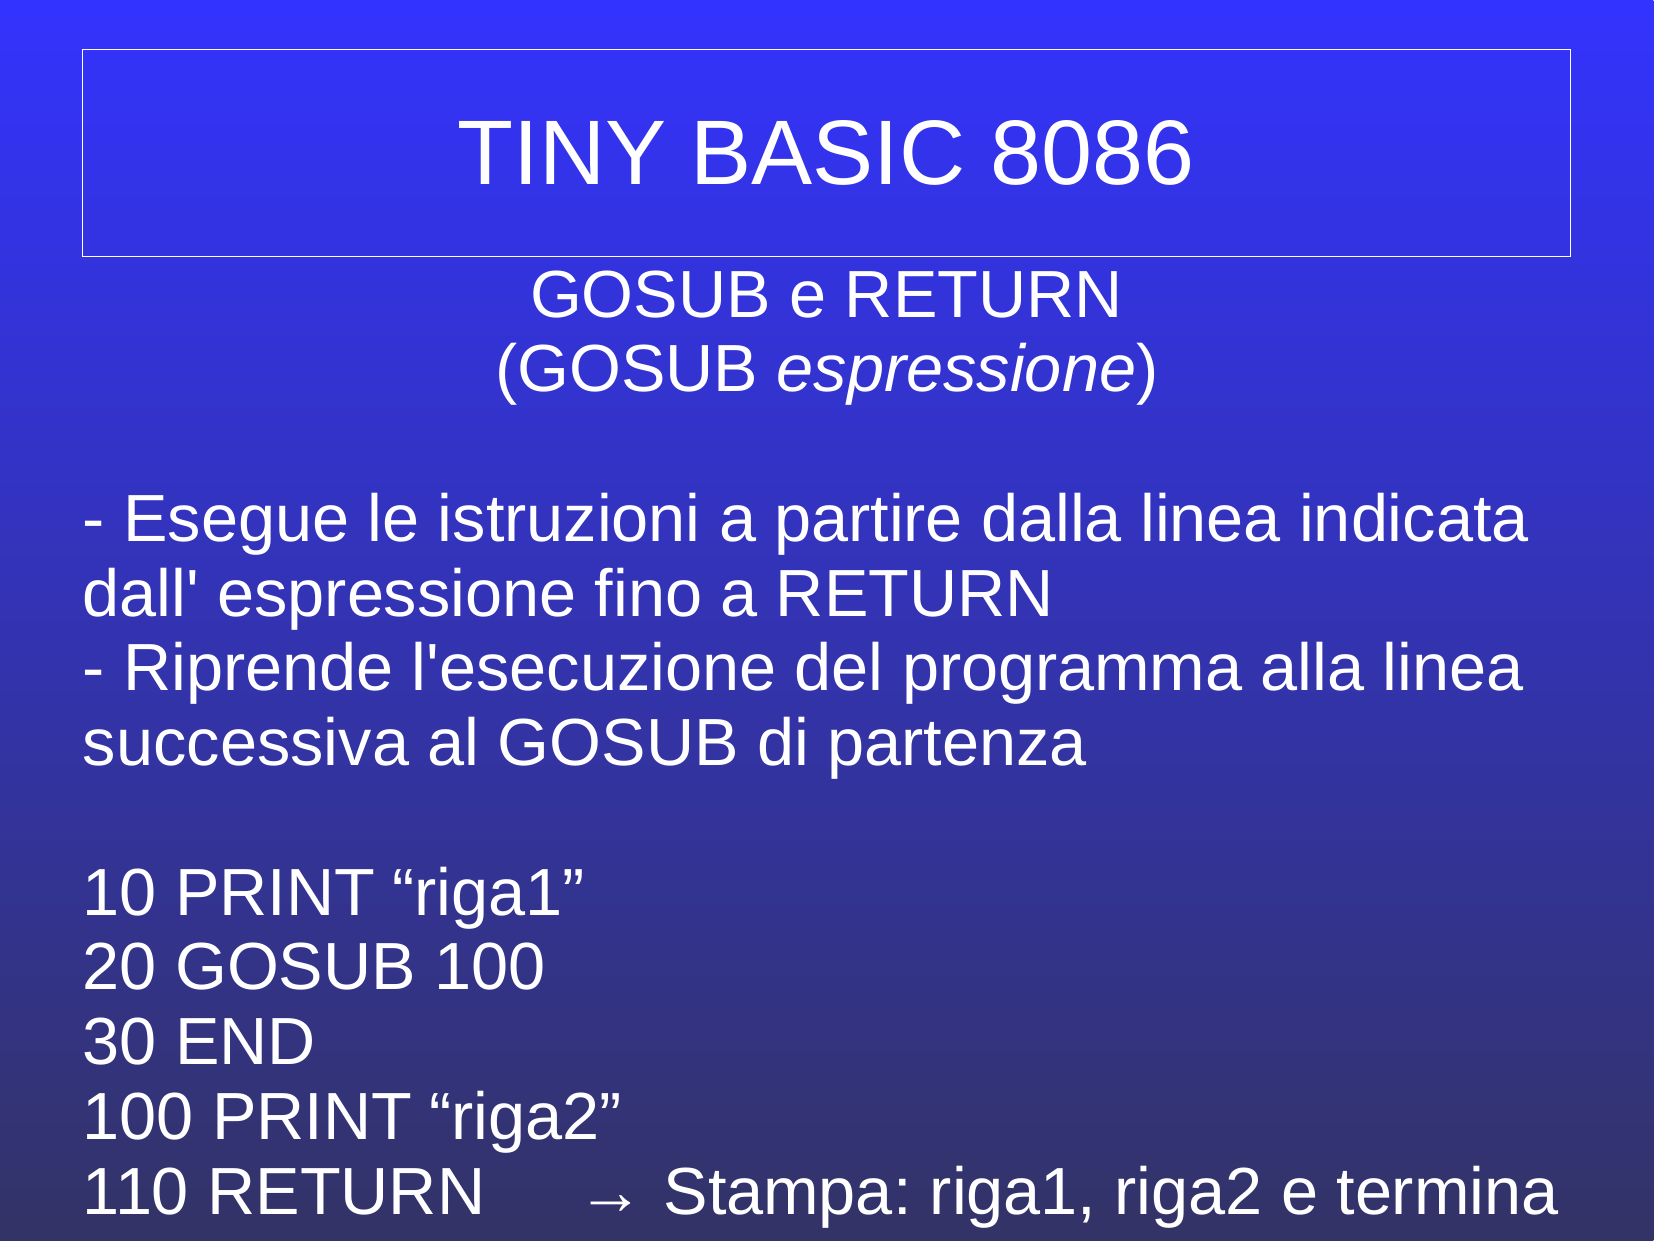

# TINY BASIC 8086
GOSUB e RETURN
(GOSUB espressione)
- Esegue le istruzioni a partire dalla linea indicata dall' espressione fino a RETURN
- Riprende l'esecuzione del programma alla linea successiva al GOSUB di partenza
10 PRINT “riga1”
20 GOSUB 100
30 END
100 PRINT “riga2”
110 RETURN → Stampa: riga1, riga2 e termina